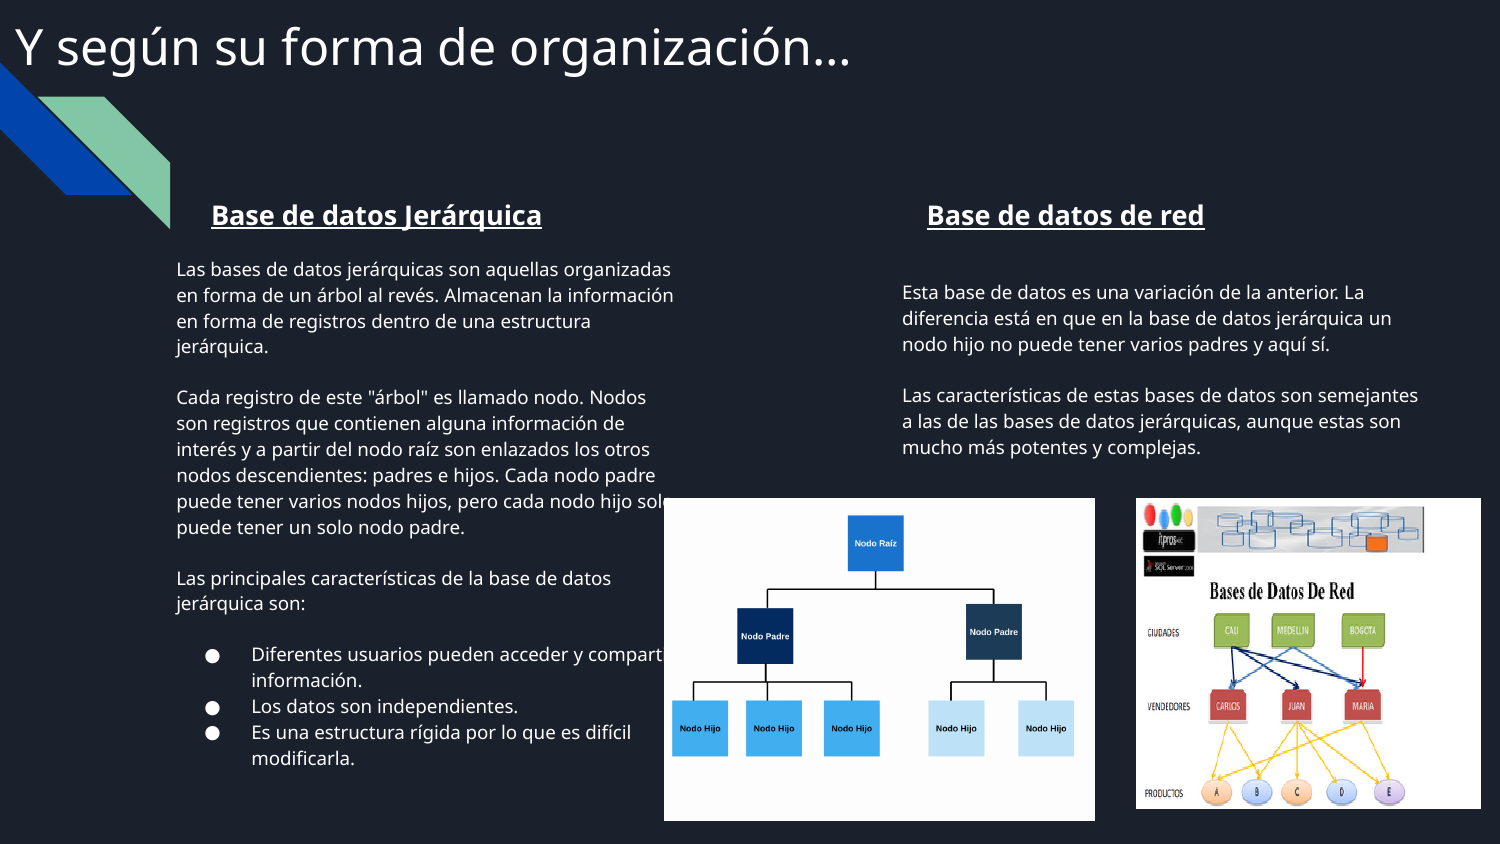

# Y según su forma de organización…
Base de datos Jerárquica
Base de datos de red
Las bases de datos jerárquicas son aquellas organizadas en forma de un árbol al revés. Almacenan la información en forma de registros dentro de una estructura jerárquica.
Cada registro de este "árbol" es llamado nodo. Nodos son registros que contienen alguna información de interés y a partir del nodo raíz son enlazados los otros nodos descendientes: padres e hijos. Cada nodo padre puede tener varios nodos hijos, pero cada nodo hijo solo puede tener un solo nodo padre.
Las principales características de la base de datos jerárquica son:
Diferentes usuarios pueden acceder y compartir información.
Los datos son independientes.
Es una estructura rígida por lo que es difícil modificarla.
Esta base de datos es una variación de la anterior. La diferencia está en que en la base de datos jerárquica un nodo hijo no puede tener varios padres y aquí sí.
Las características de estas bases de datos son semejantes a las de las bases de datos jerárquicas, aunque estas son mucho más potentes y complejas.